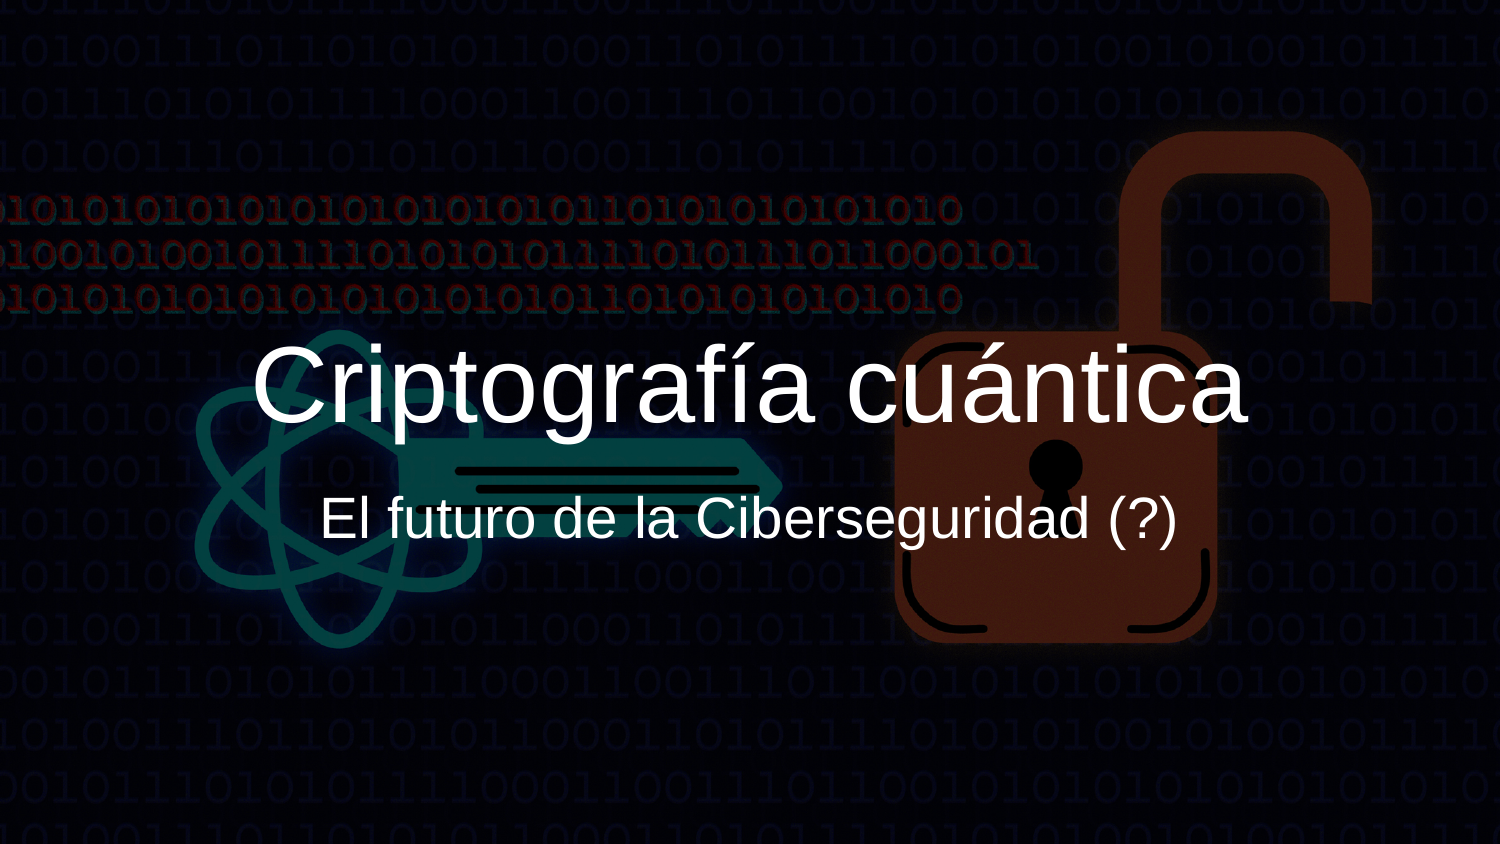

# Criptografía cuántica
El futuro de la Ciberseguridad (?)